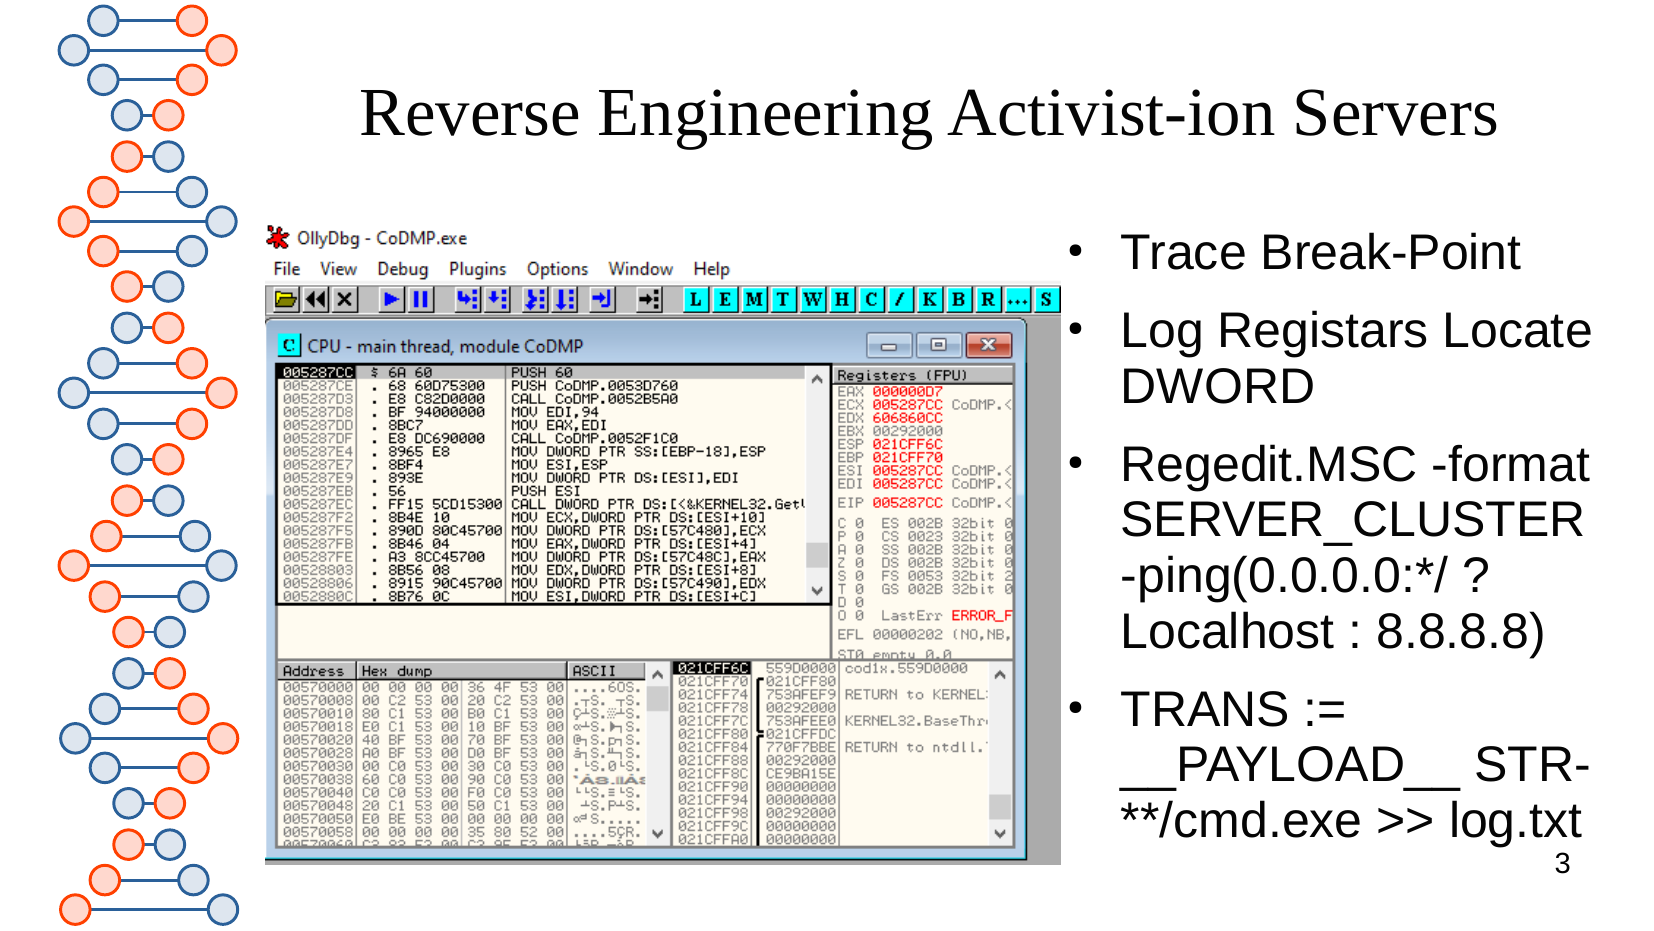

# Reverse Engineering Activist-ion Servers
Trace Break-Point
Log Registars Locate DWORD
Regedit.MSC -format SERVER_CLUSTER -ping(0.0.0.0:*/ ? Localhost : 8.8.8.8)
TRANS := __PAYLOAD__ STR-**/cmd.exe >> log.txt
3